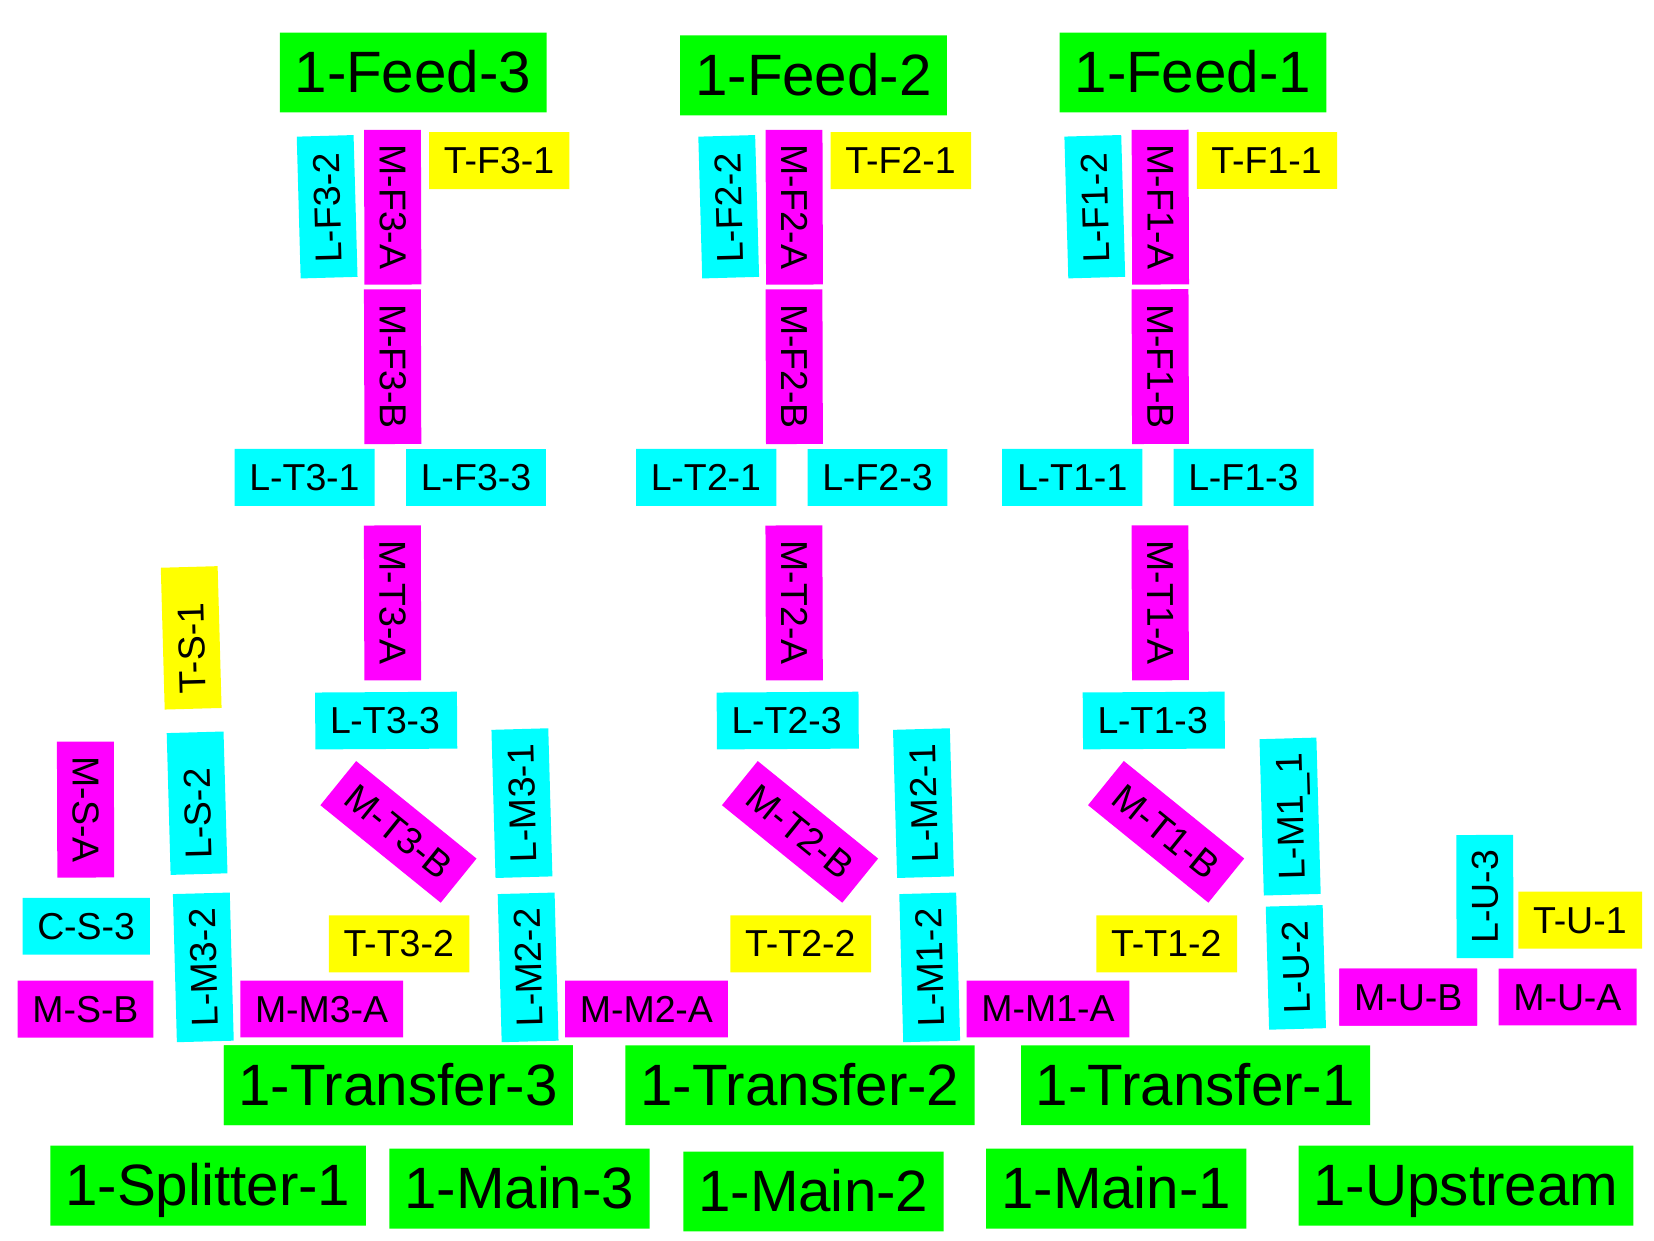

1-Feed-3
1-Feed-1
1-Feed-2
T-F1-1
T-F3-1
T-F2-1
L-F1-2
L-F3-2
L-F2-2
M-F1-A
M-F3-A
M-F2-A
M-F1-B
M-F3-B
M-F2-B
L-T1-1
L-T3-1
L-T2-1
L-F1-3
L-F3-3
L-F2-3
M-T1-A
M-T3-A
M-T2-A
T-S-1
L-T1-3
L-T3-3
L-T2-3
L-M3-1
L-M2-1
L-S-2
M-S-A
L-M1_1
M-T1-B
M-T3-B
M-T2-B
L-U-3
T-U-1
C-S-3
T-T1-2
T-T3-2
T-T2-2
L-M3-2
L-M2-2
L-M1-2
L-U-2
M-U-A
M-U-B
M-U-B
M-M1-A
M-M3-A
M-M2-A
M-S-B
1-Transfer-3
1-Transfer-3
1-Transfer-2
1-Transfer-1
1-Splitter-1
1-Upstream
1-Main-3
1-Main-1
1-Main-2